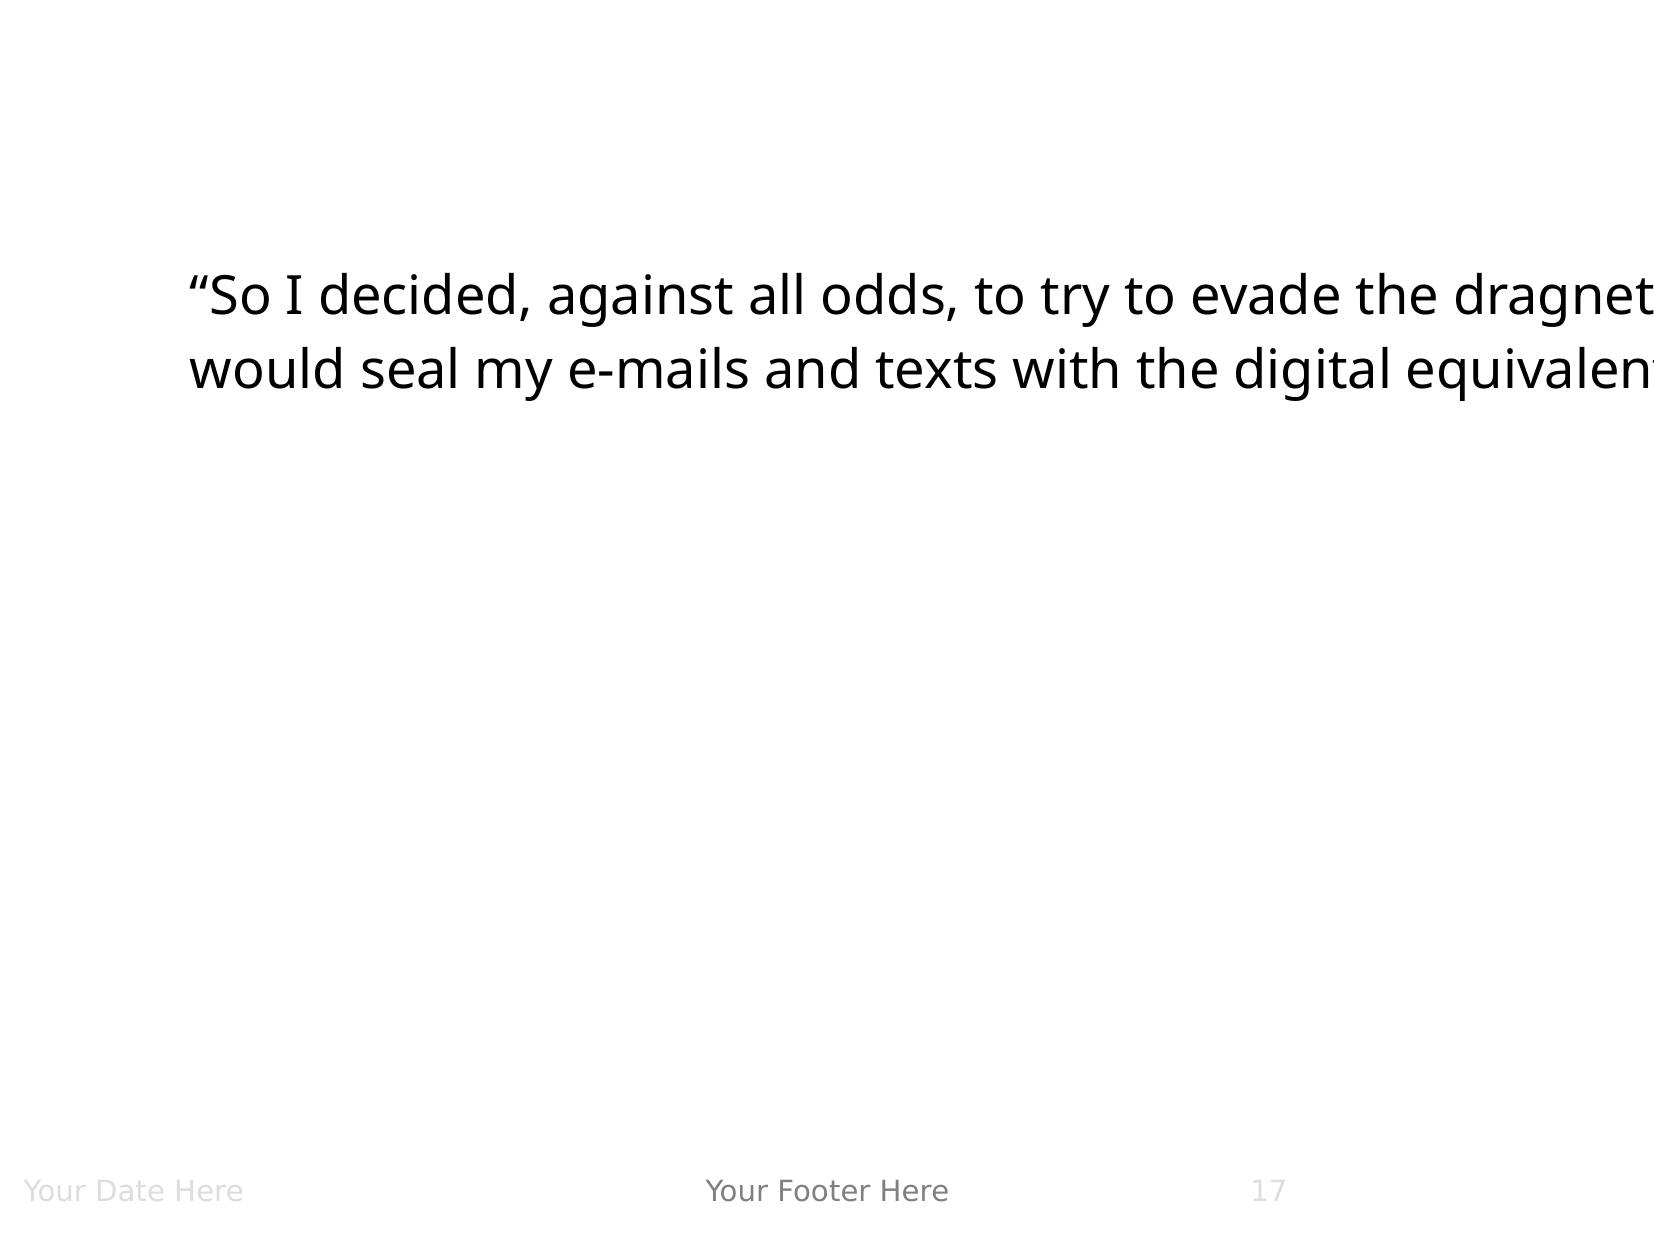

“So I decided, against all odds, to try to evade the dragnets. I would attempt to avoid being monitored during everyday activities such as reading and shopping. I would obscure my location—at home and while out and about. I would seal my e-mails and texts with the digital equivalent of hot wax. I would find ways to freely associate with people and ideas.” (p.65)
Your Date Here
Your Footer Here